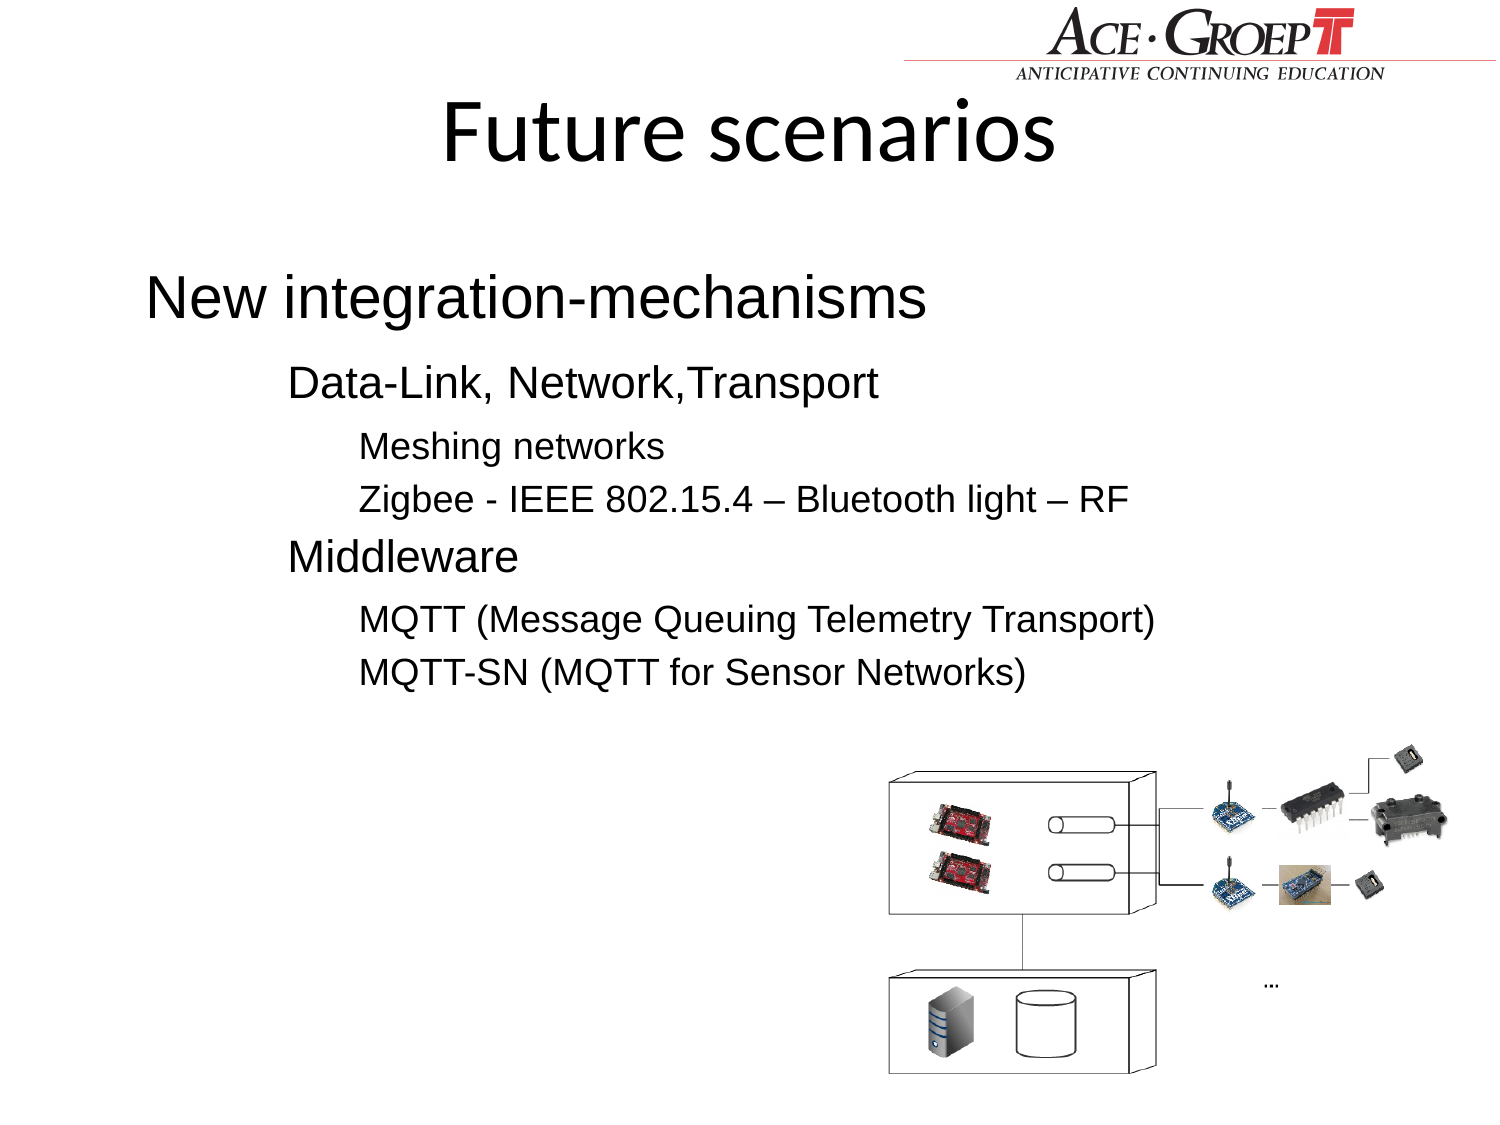

# Future scenarios
New integration-mechanisms
Data-Link, Network,Transport
Meshing networks
Zigbee - IEEE 802.15.4 – Bluetooth light – RF
Middleware
MQTT (Message Queuing Telemetry Transport)
MQTT-SN (MQTT for Sensor Networks)